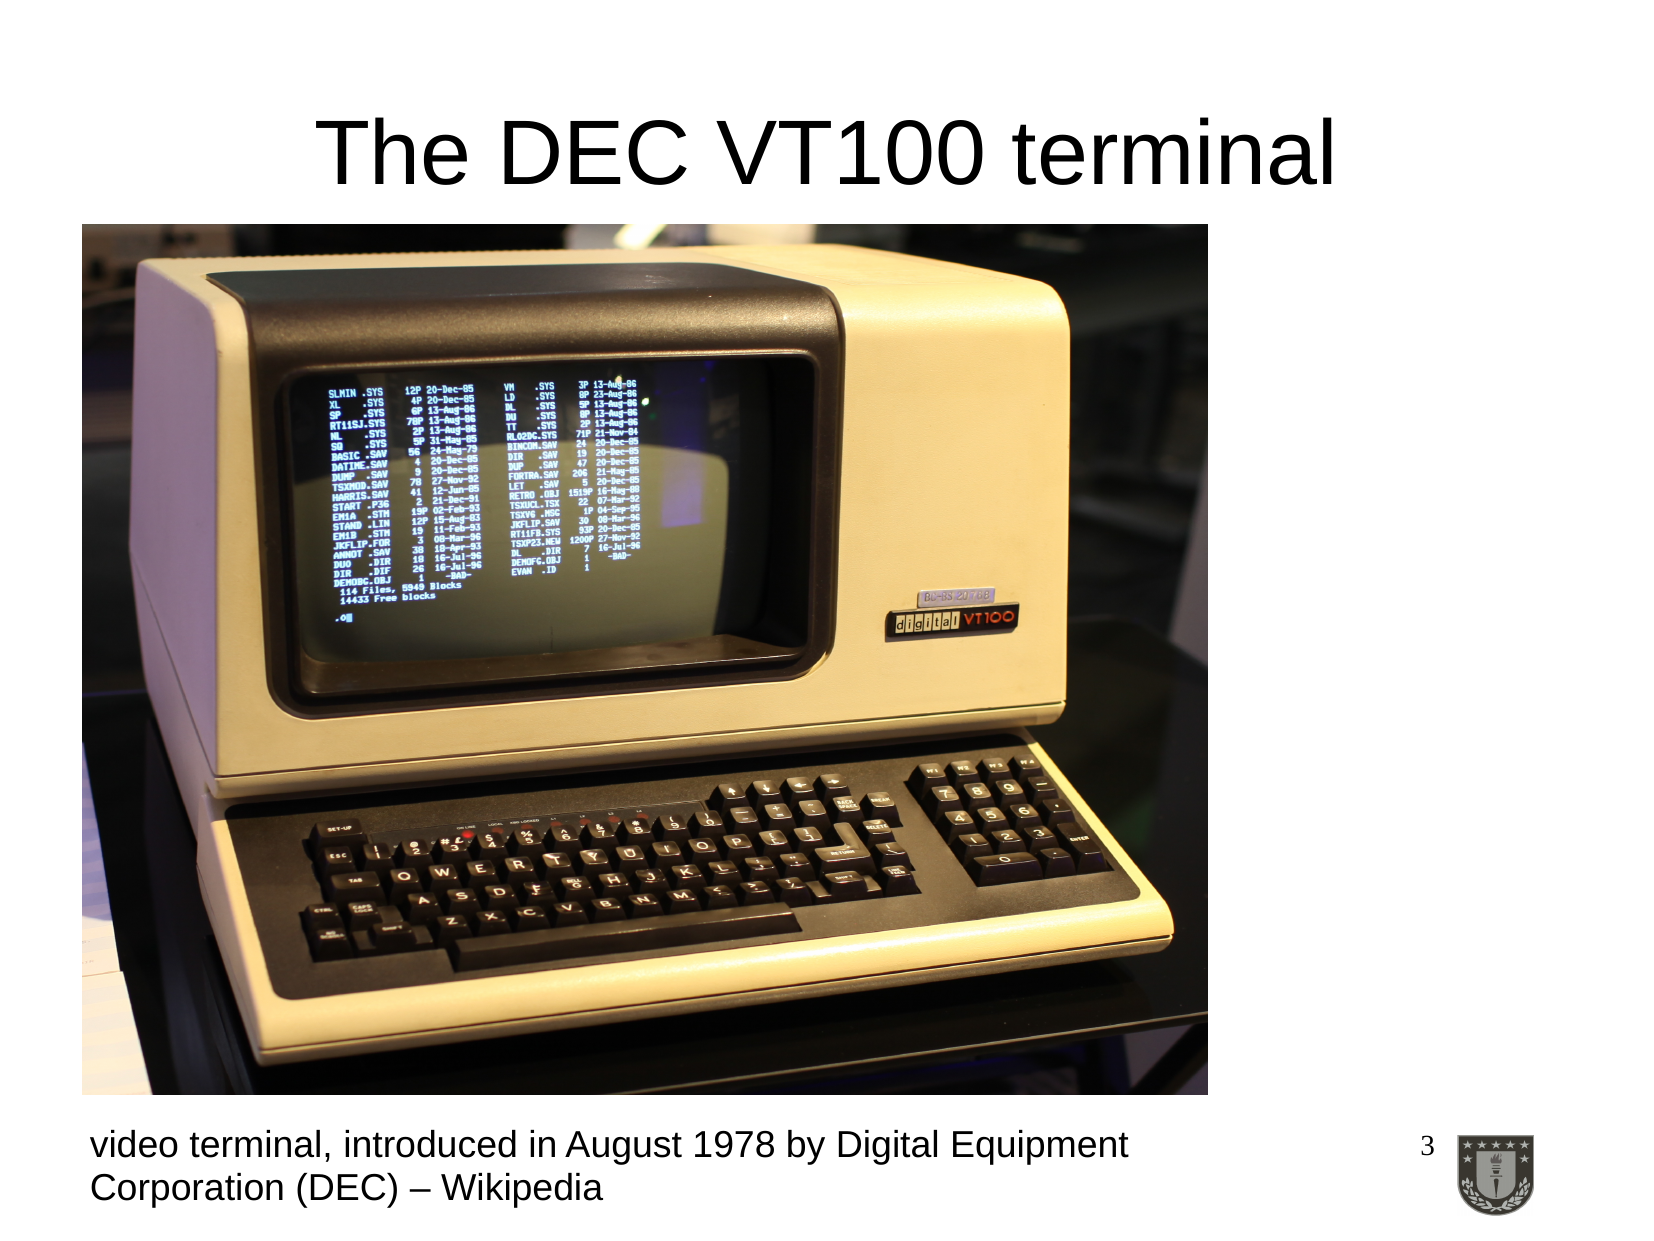

# The DEC VT100 terminal
video terminal, introduced in August 1978 by Digital Equipment Corporation (DEC) – Wikipedia
3